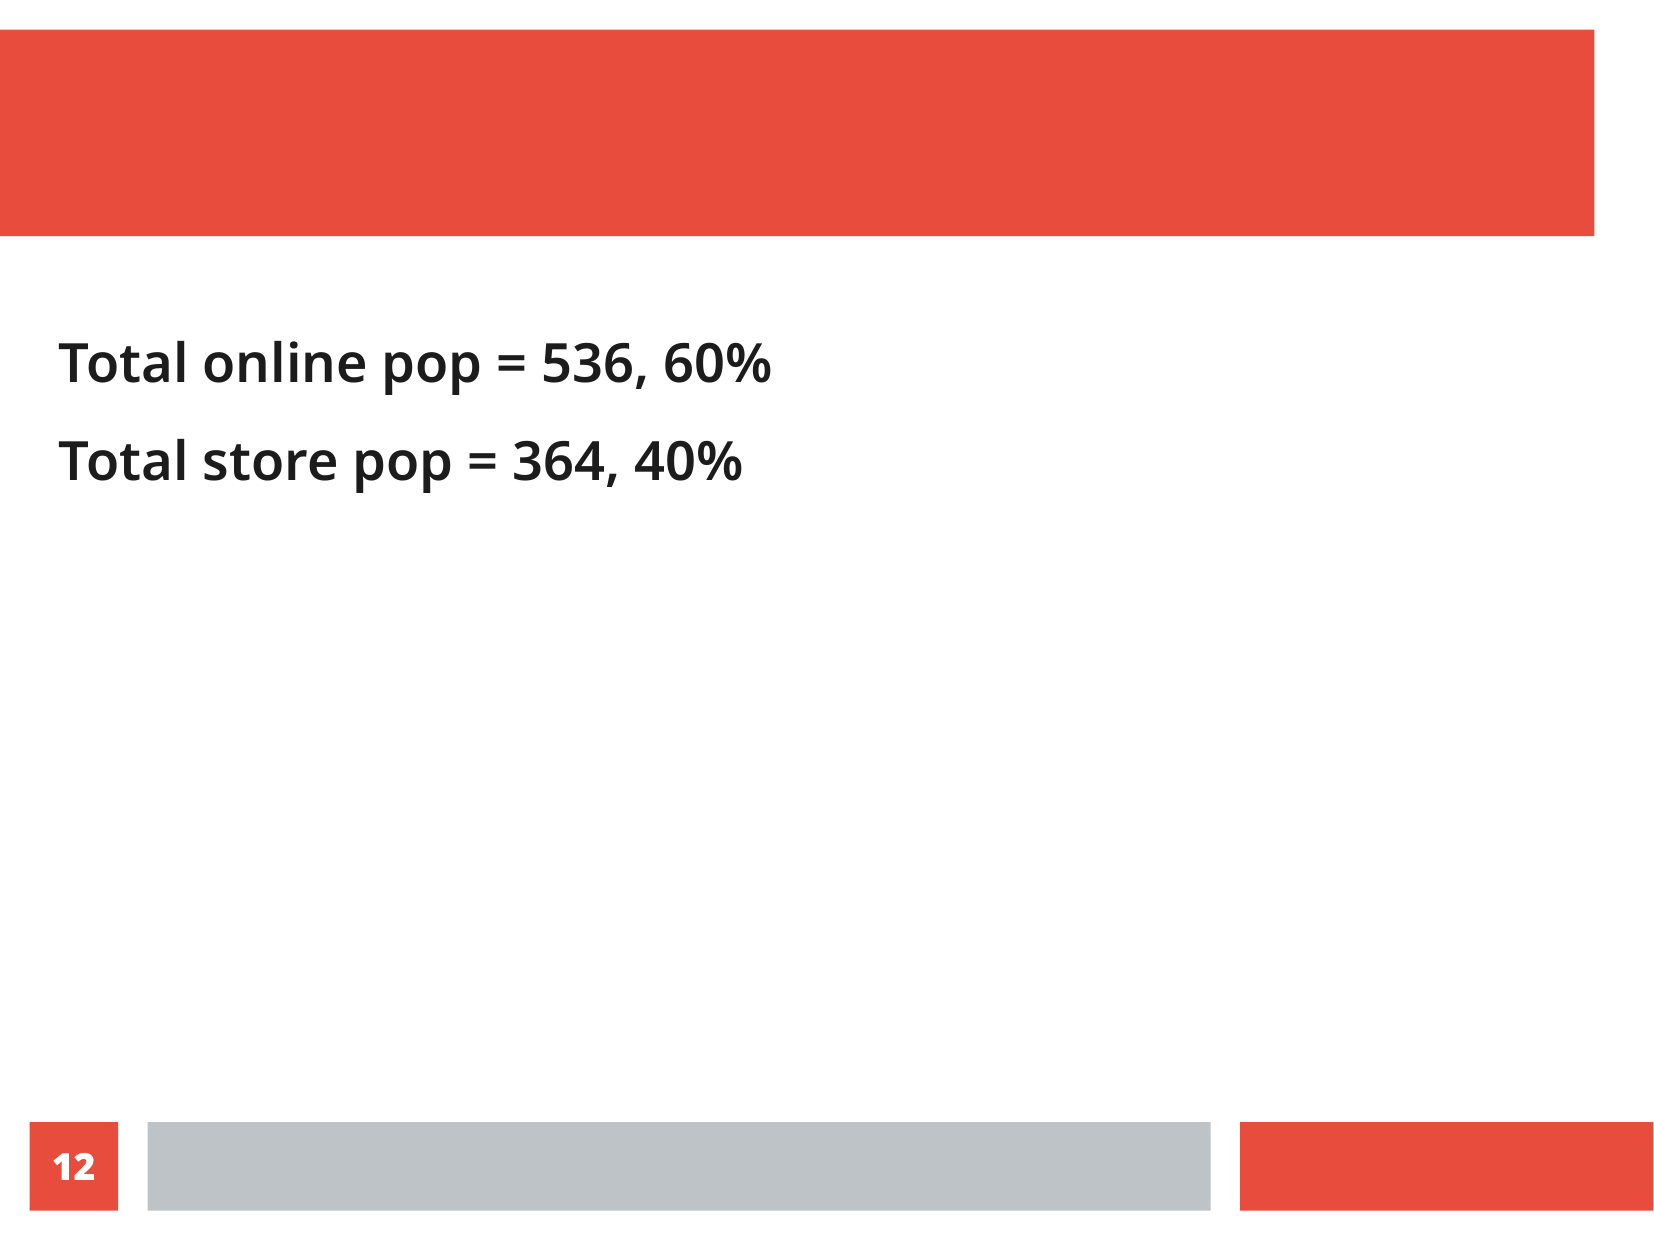

#
Total online pop = 536, 60%
Total store pop = 364, 40%
12